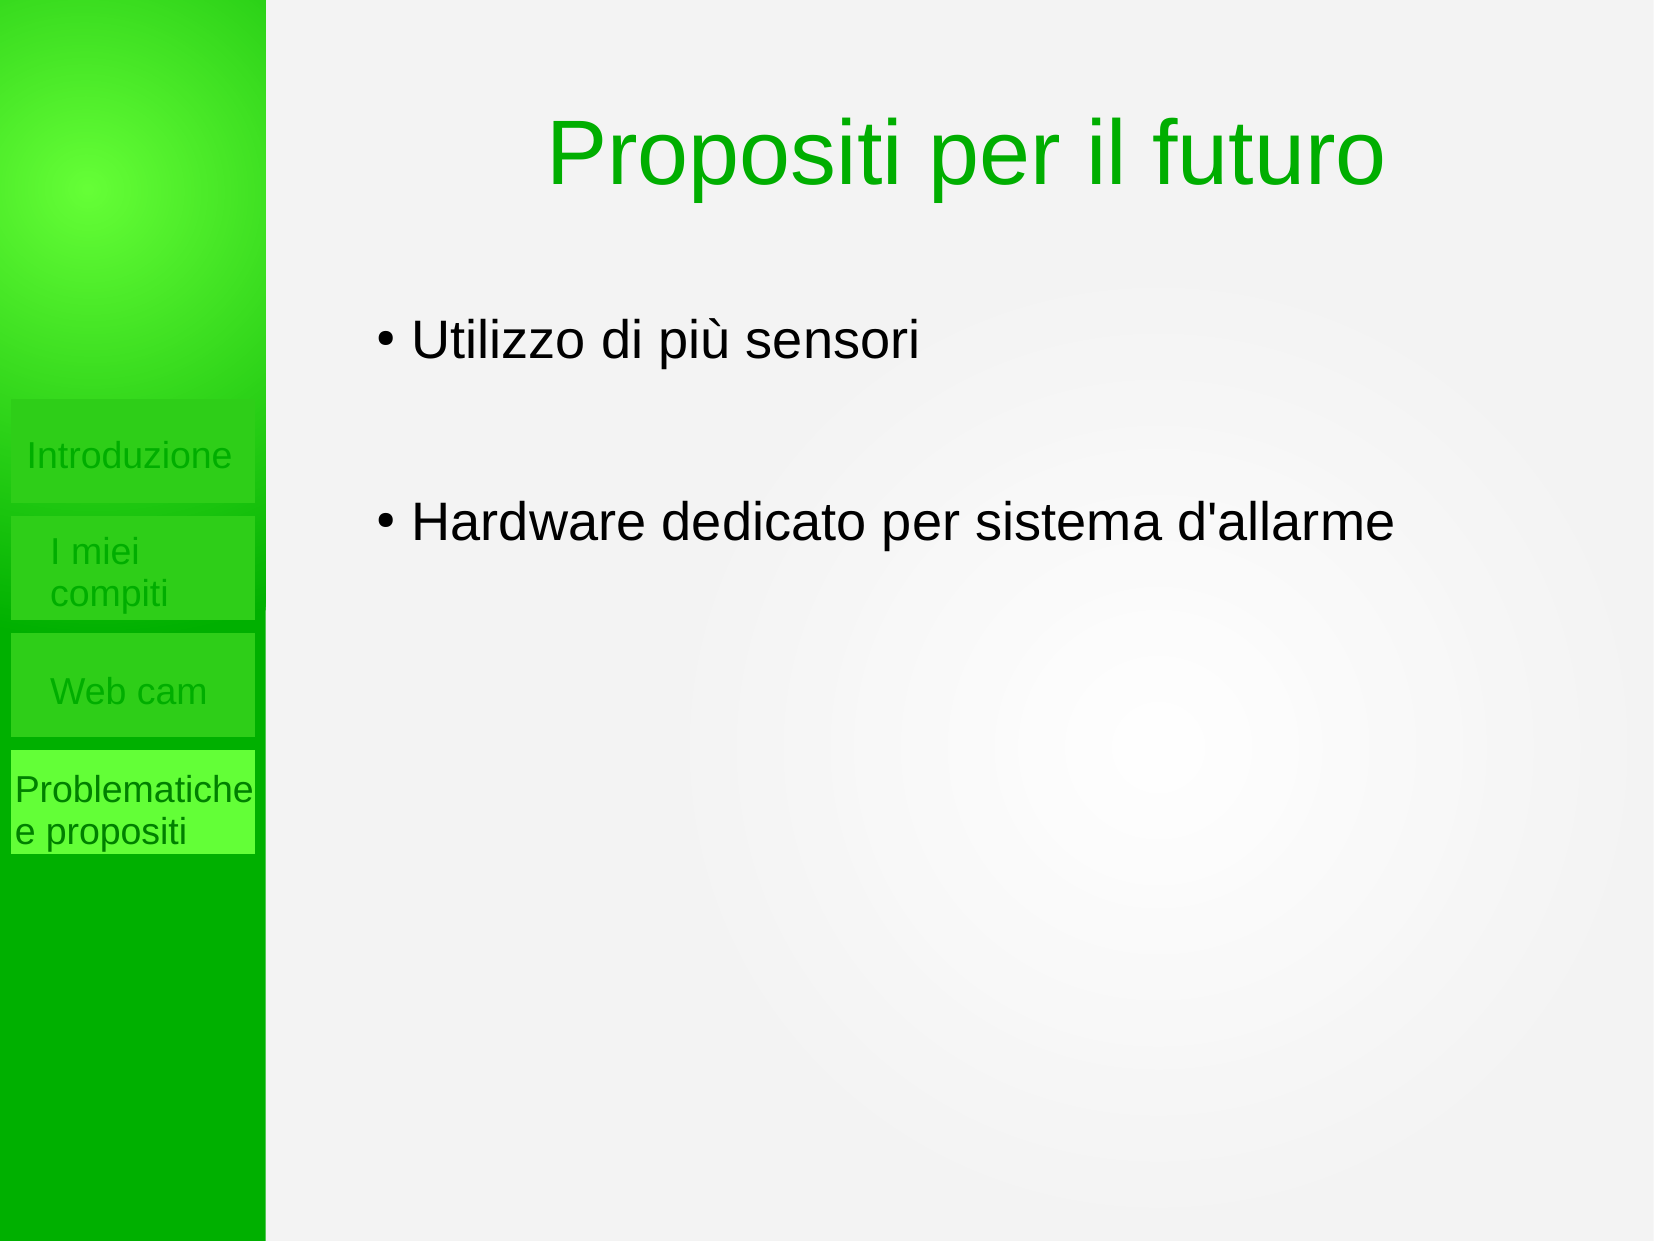

# Propositi per il futuro
Utilizzo di più sensori
Hardware dedicato per sistema d'allarme
Introduzione
I miei compiti
Web cam
Problematiche e propositi